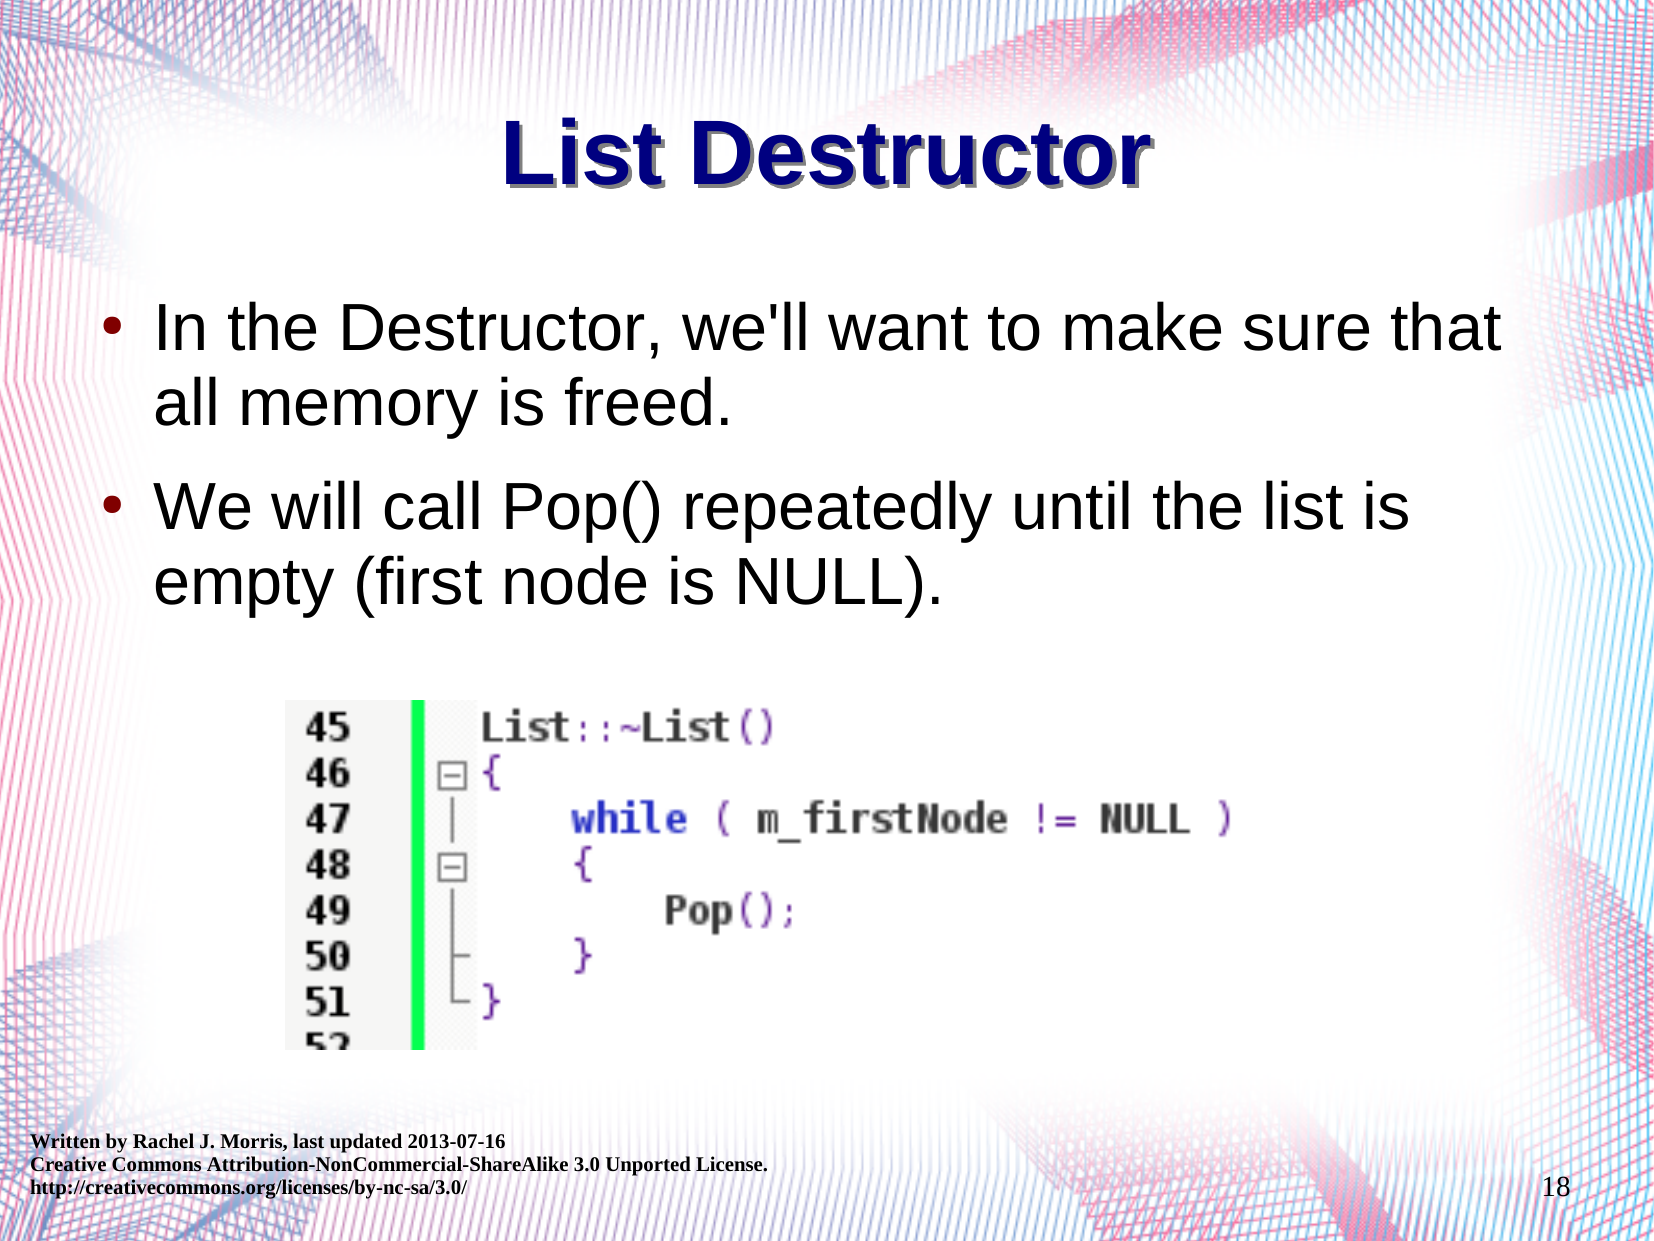

# List Destructor
In the Destructor, we'll want to make sure that all memory is freed.
We will call Pop() repeatedly until the list is empty (first node is NULL).
18